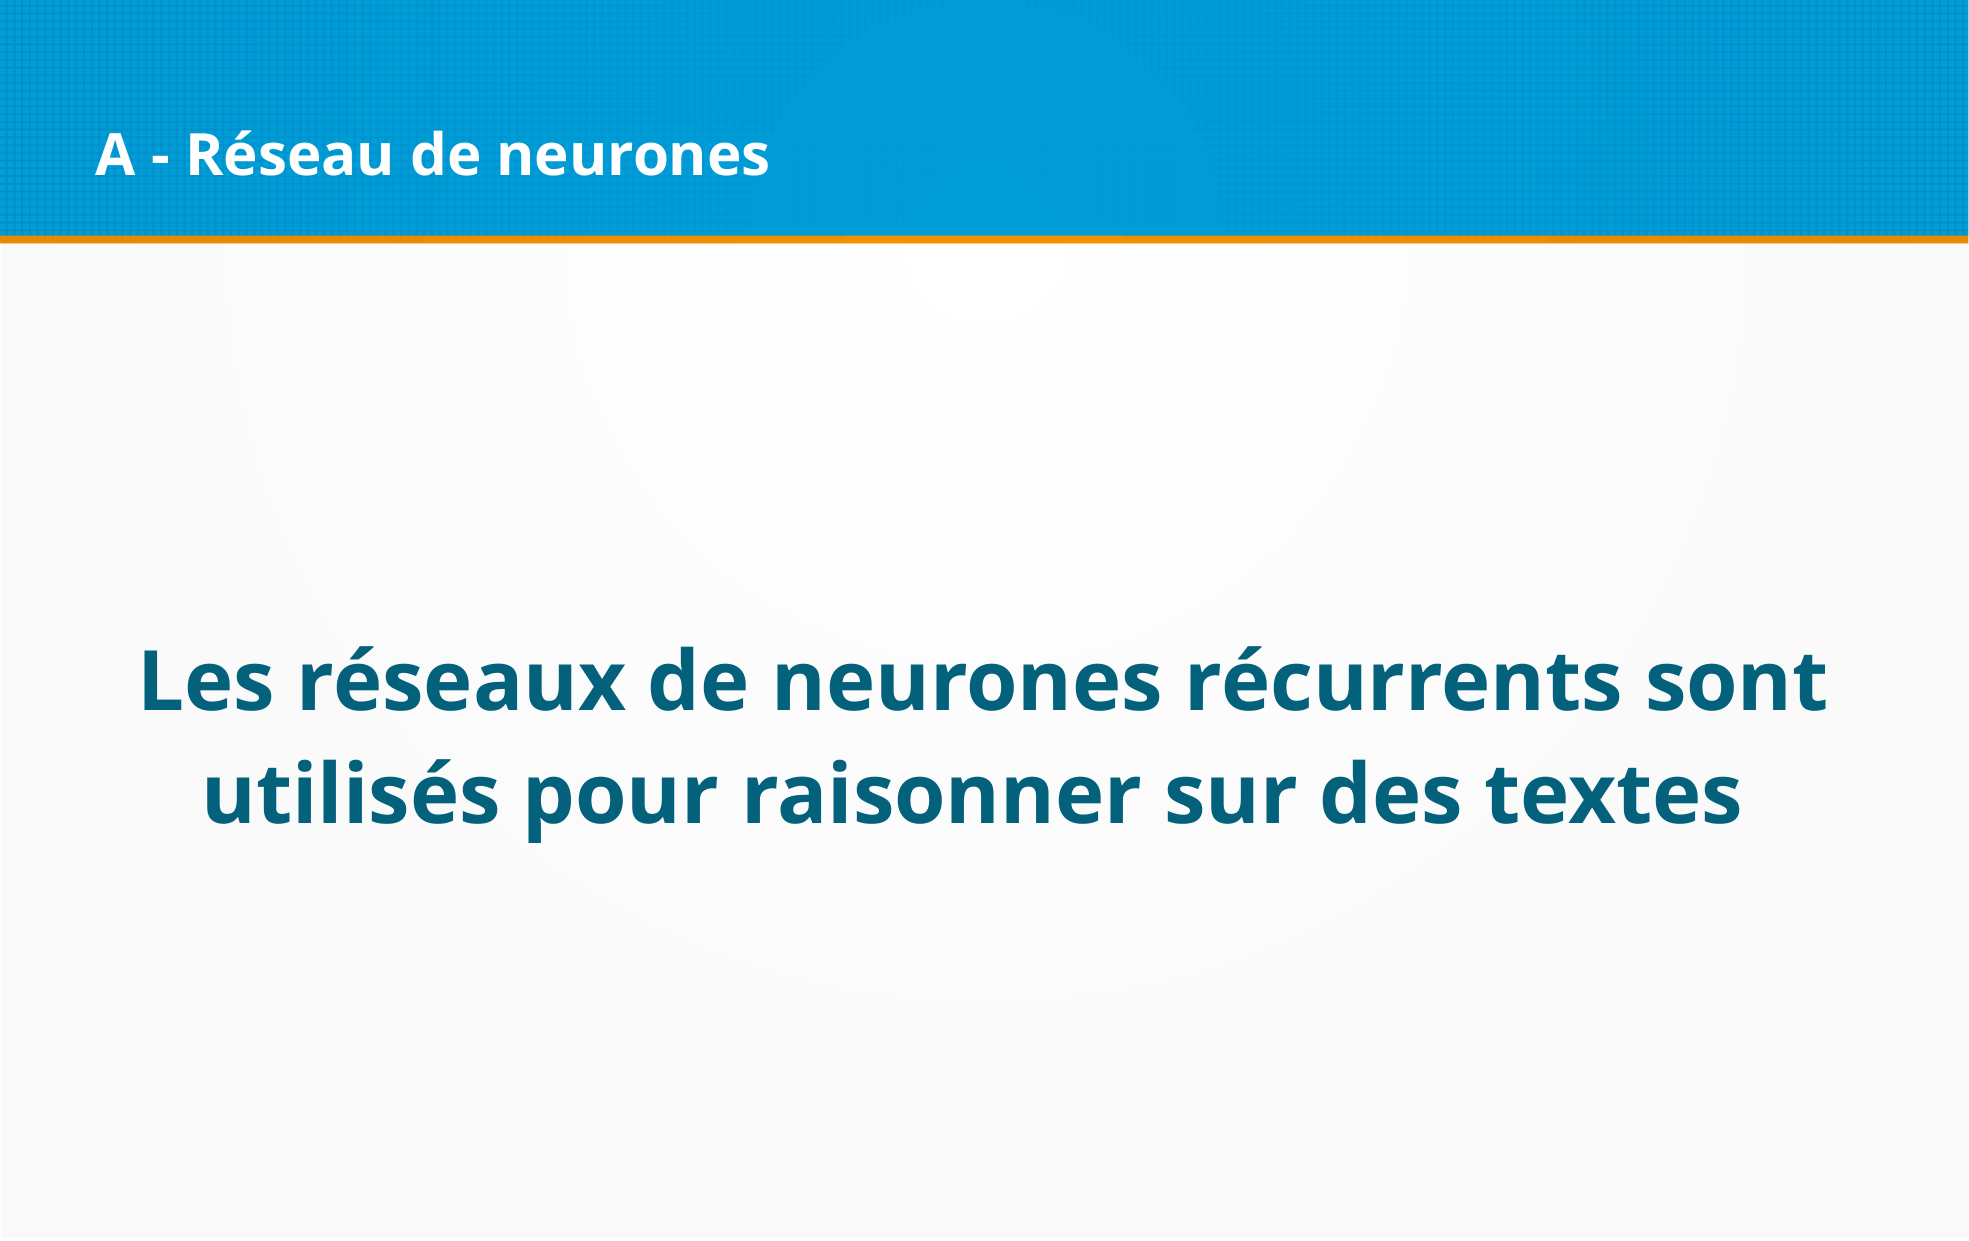

A - Réseau de neurones
# Les réseaux de neurones récurrents sont utilisés pour raisonner sur des textes